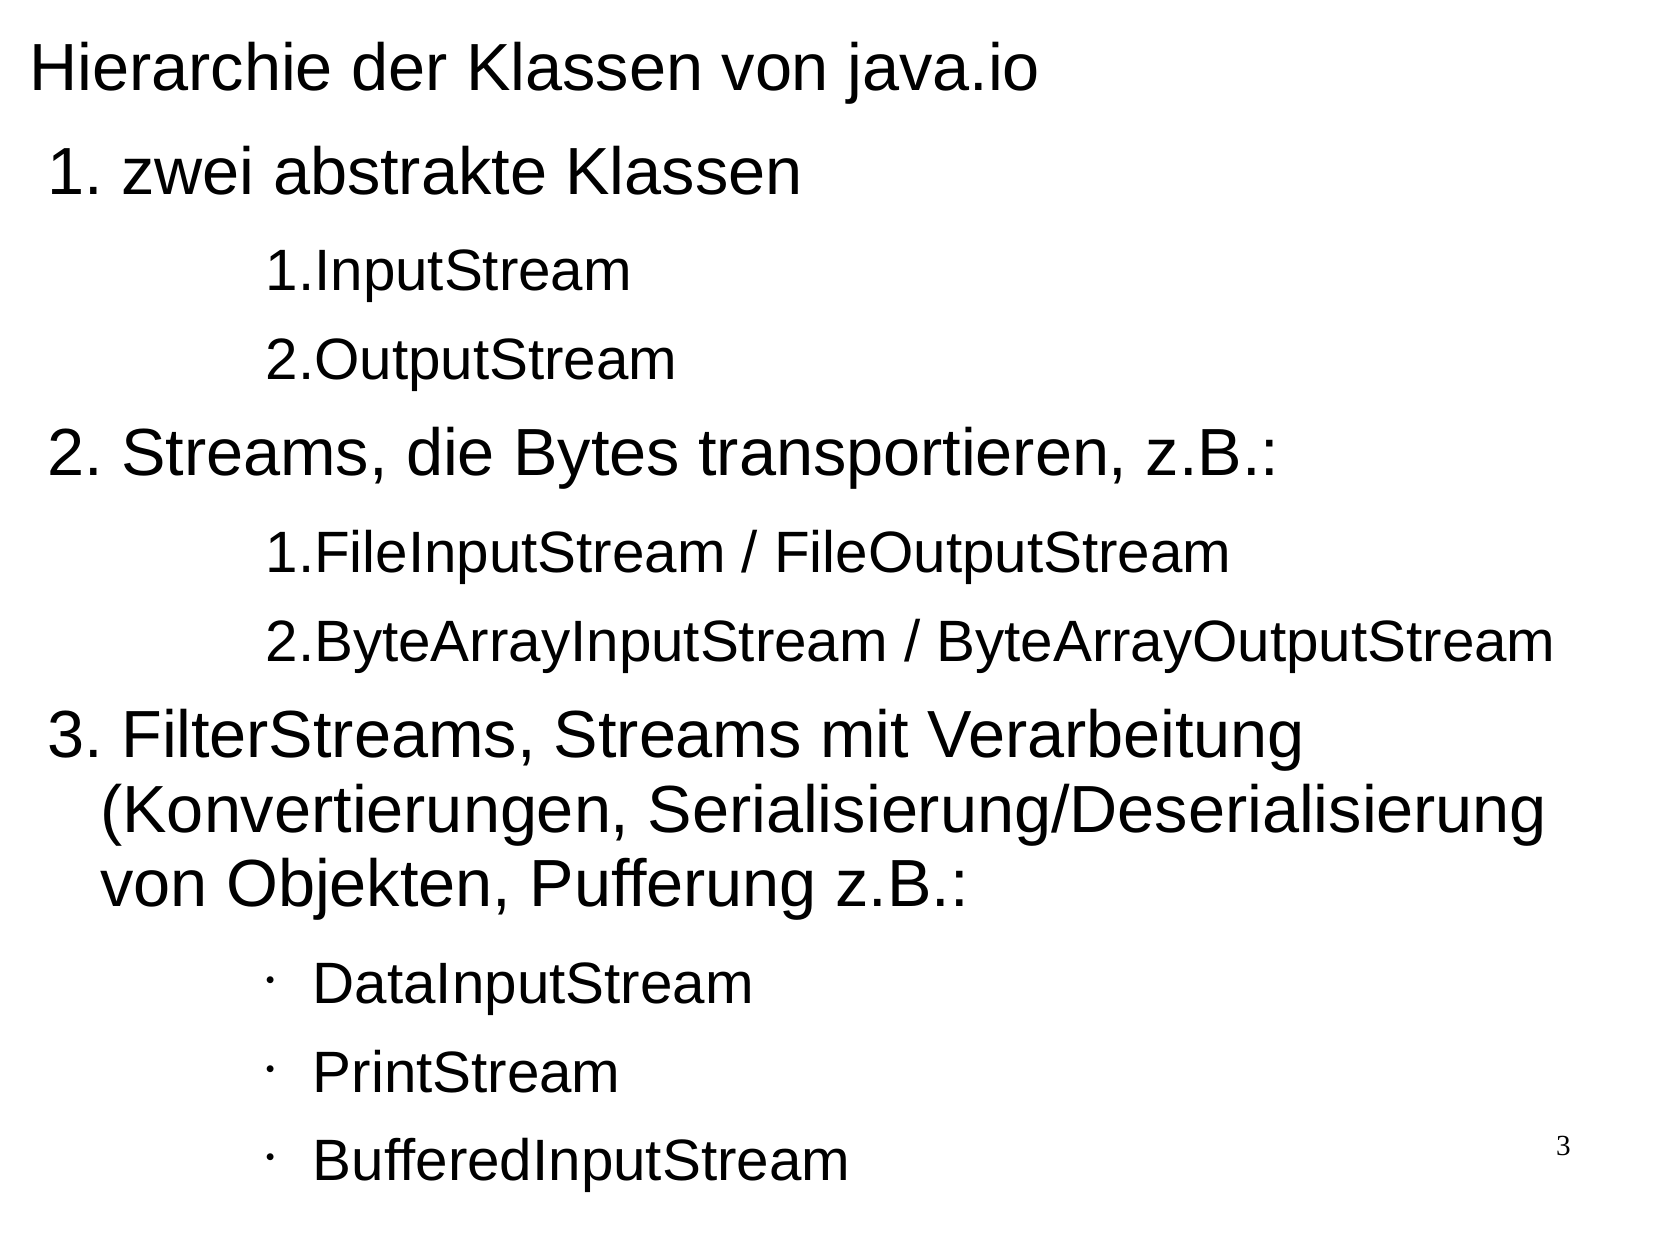

# Hierarchie der Klassen von java.io
 zwei abstrakte Klassen
InputStream
OutputStream
 Streams, die Bytes transportieren, z.B.:
FileInputStream / FileOutputStream
ByteArrayInputStream / ByteArrayOutputStream
 FilterStreams, Streams mit Verarbeitung (Konvertierungen, Serialisierung/Deserialisierung von Objekten, Pufferung z.B.:
DataInputStream
PrintStream
BufferedInputStream
3